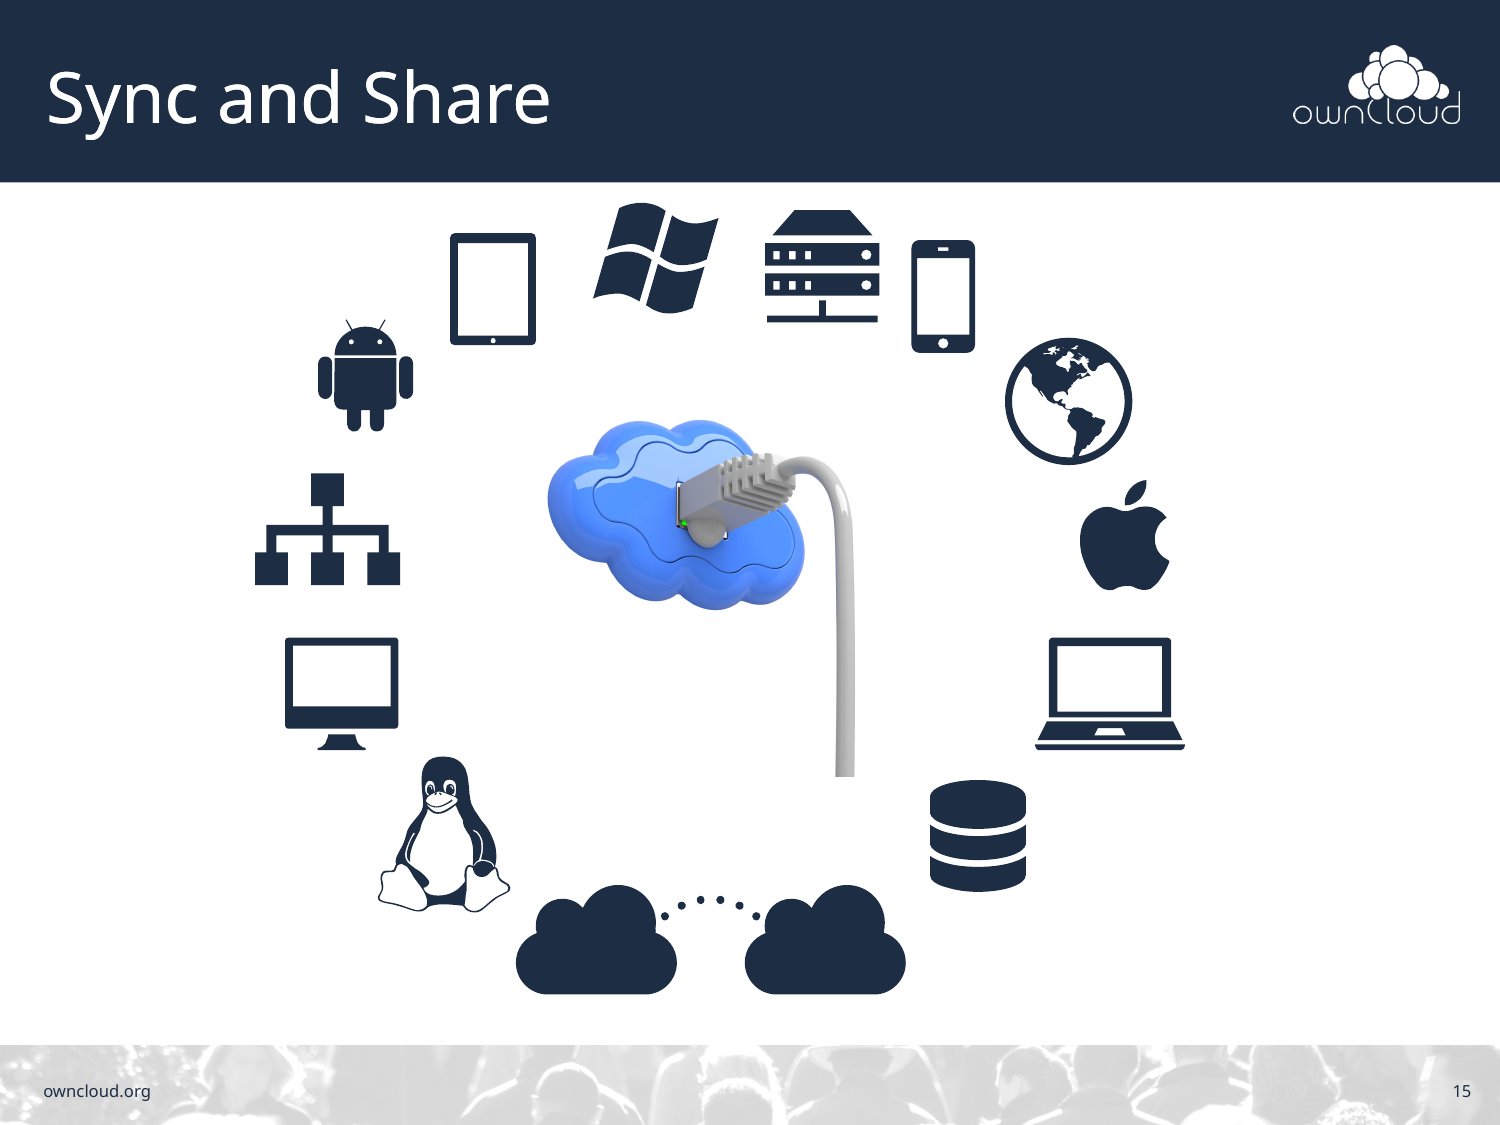

# Sync and Share
Sync and Share